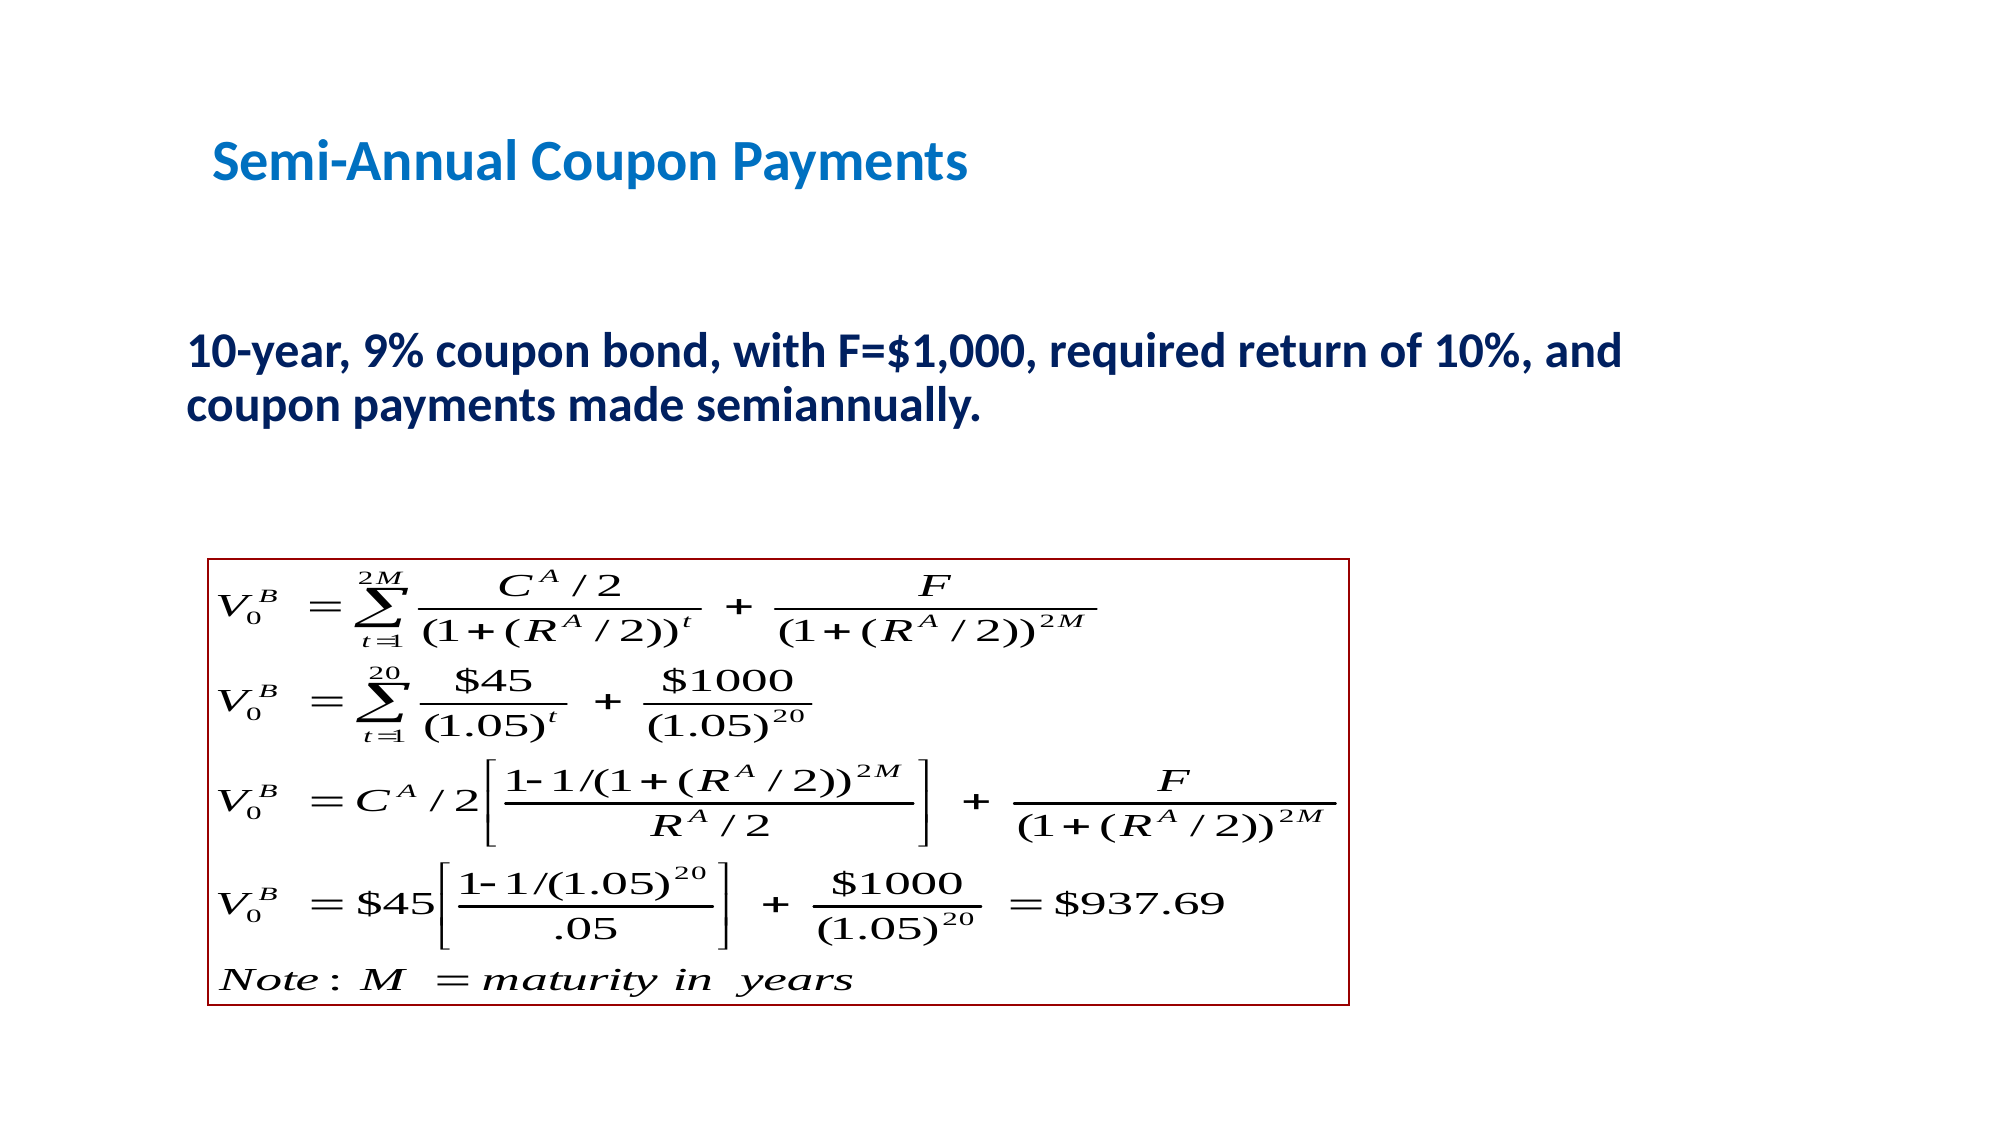

Semi-Annual Coupon Payments
# 10-year, 9% coupon bond, with F=$1,000, required return of 10%, and coupon payments made semiannually.